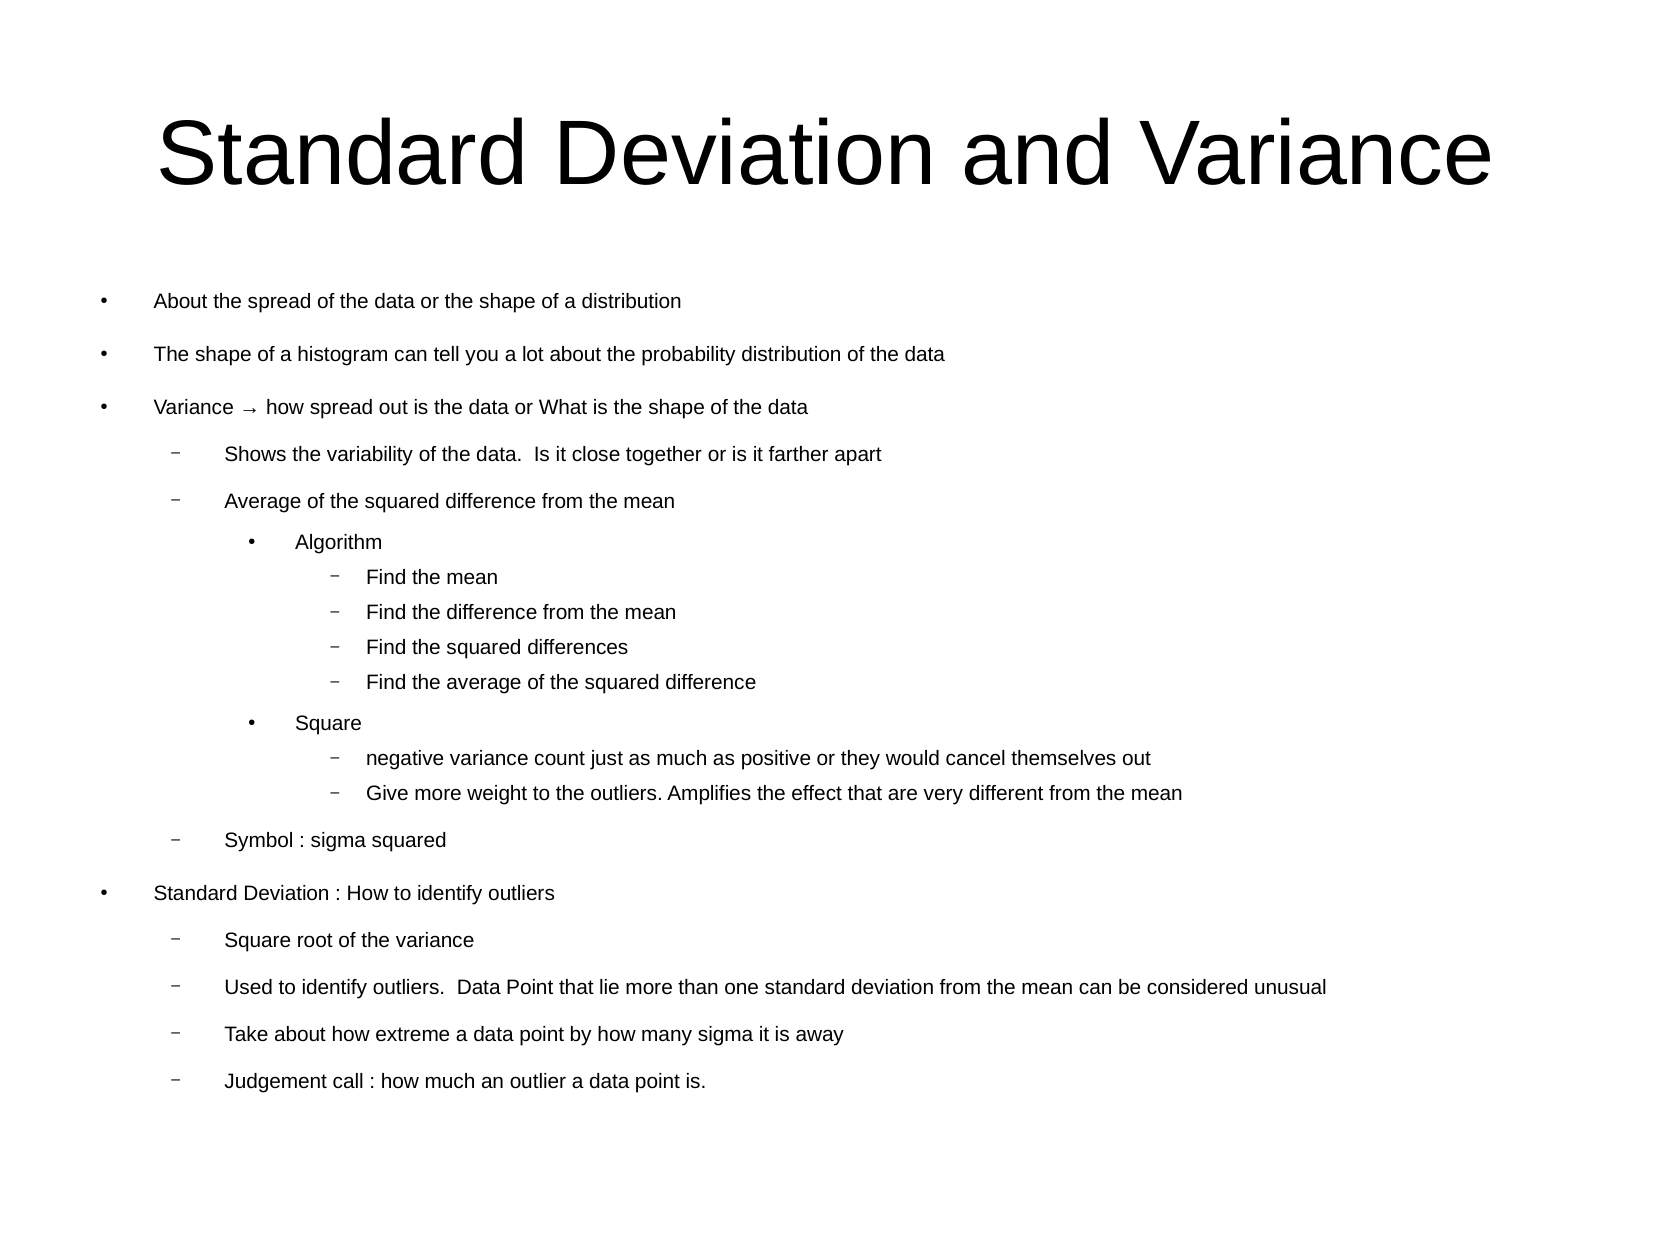

# Standard Deviation and Variance
About the spread of the data or the shape of a distribution
The shape of a histogram can tell you a lot about the probability distribution of the data
Variance → how spread out is the data or What is the shape of the data
Shows the variability of the data. Is it close together or is it farther apart
Average of the squared difference from the mean
Algorithm
Find the mean
Find the difference from the mean
Find the squared differences
Find the average of the squared difference
Square
negative variance count just as much as positive or they would cancel themselves out
Give more weight to the outliers. Amplifies the effect that are very different from the mean
Symbol : sigma squared
Standard Deviation : How to identify outliers
Square root of the variance
Used to identify outliers. Data Point that lie more than one standard deviation from the mean can be considered unusual
Take about how extreme a data point by how many sigma it is away
Judgement call : how much an outlier a data point is.